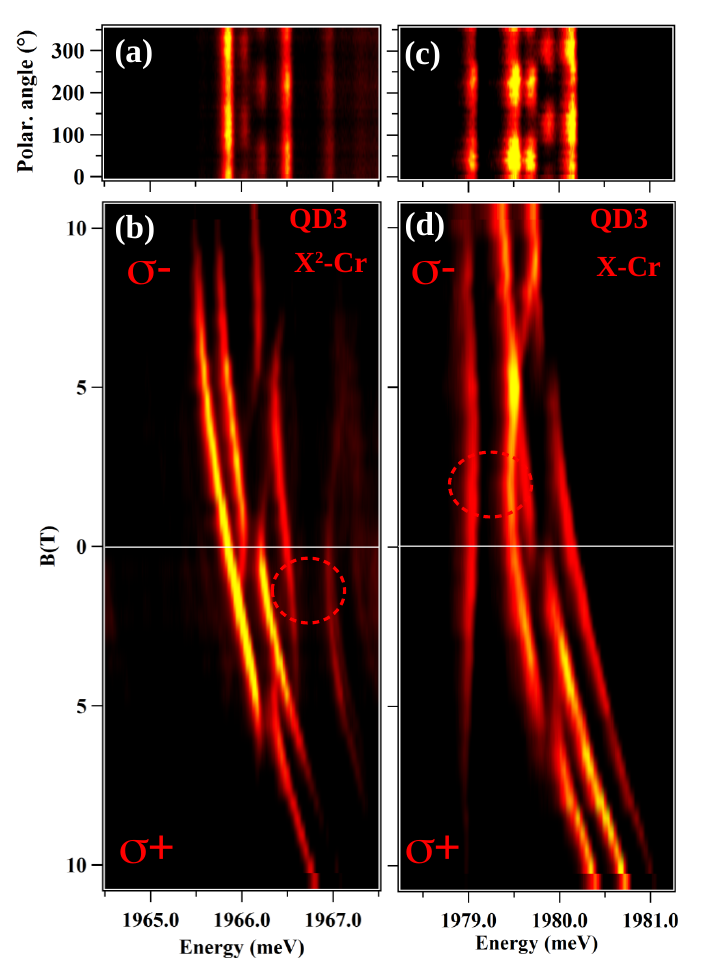

(a)
(c)
QD3
QD3
(d)
(b)
s-
s-
X2-Cr
X-Cr
s+
s+